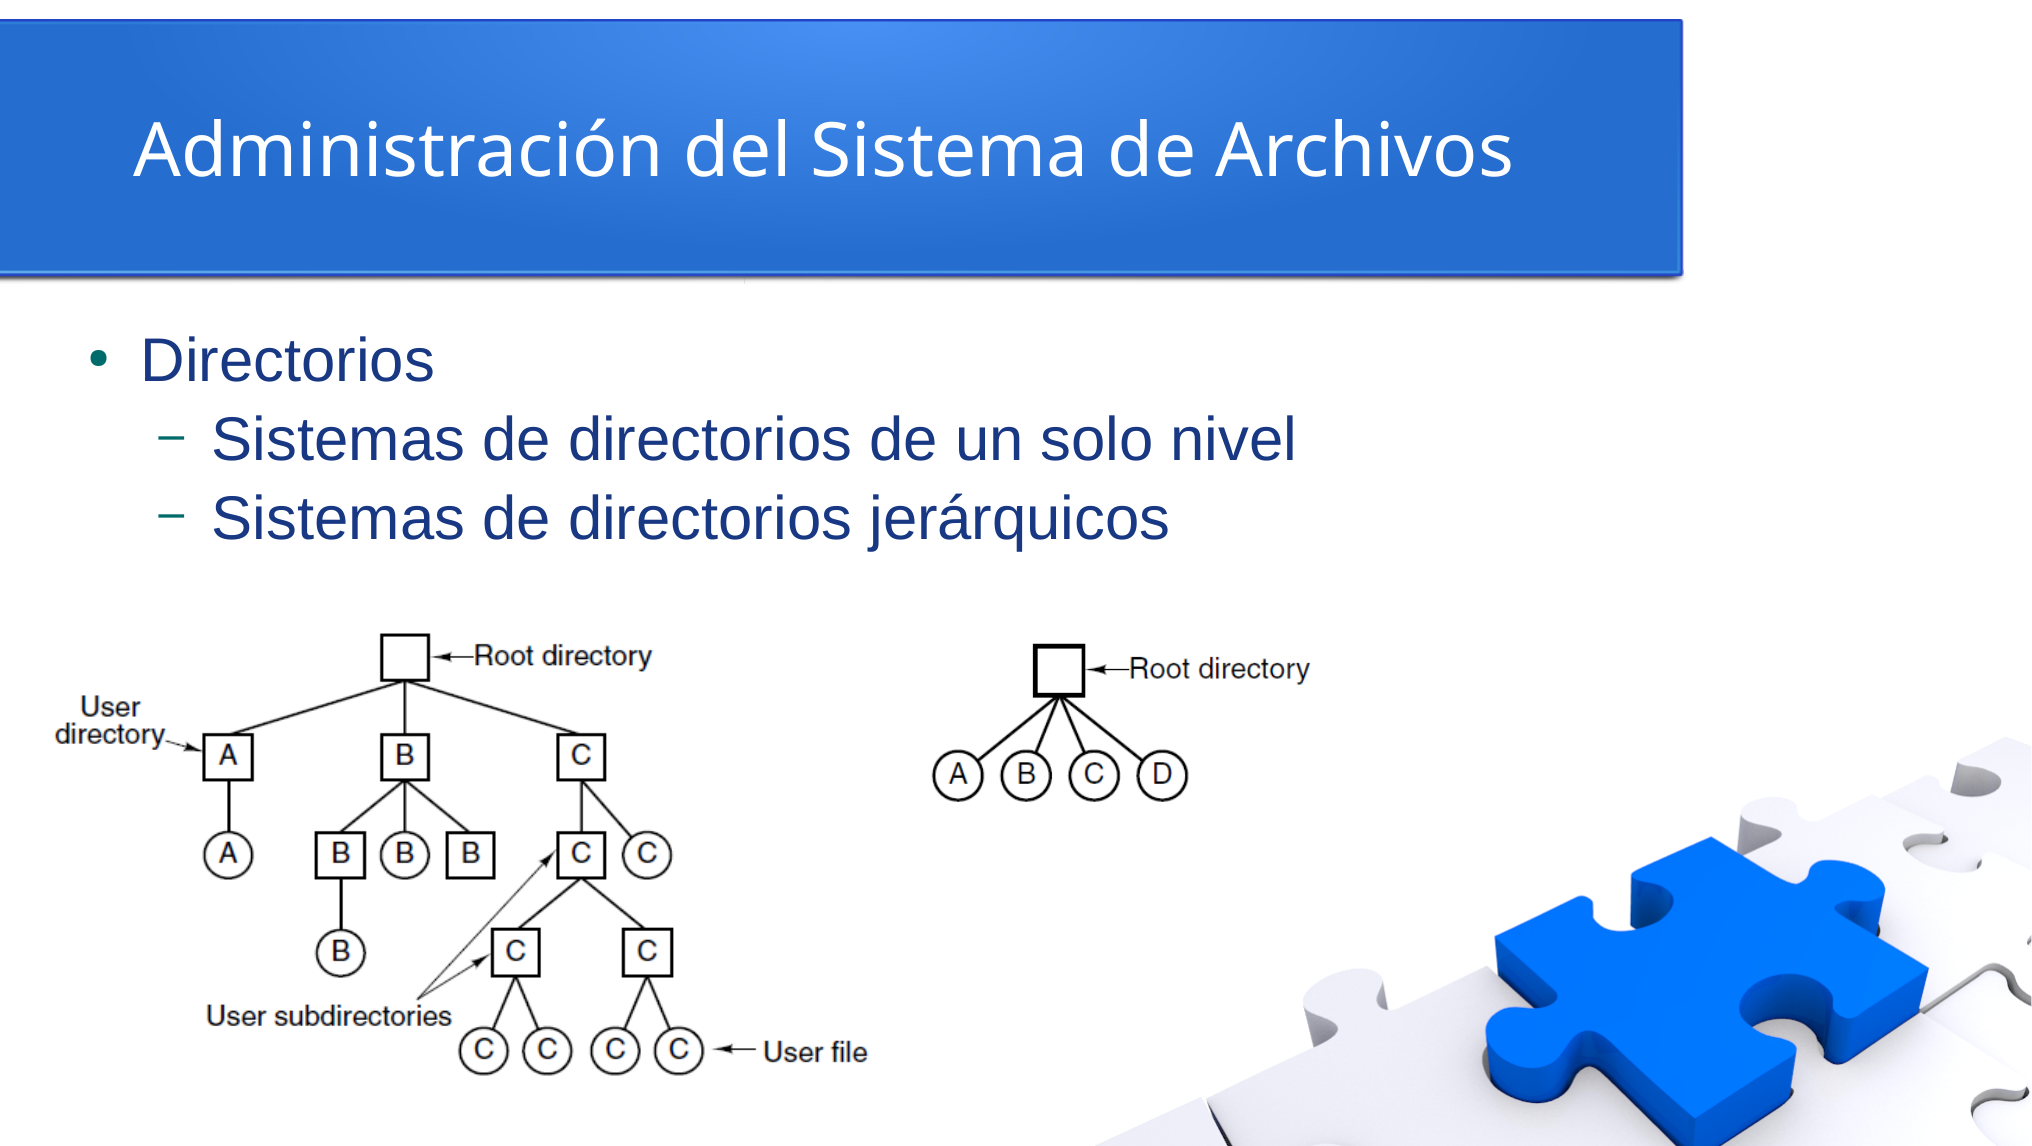

# Administración del Sistema de Archivos
Directorios
Sistemas de directorios de un solo nivel
Sistemas de directorios jerárquicos